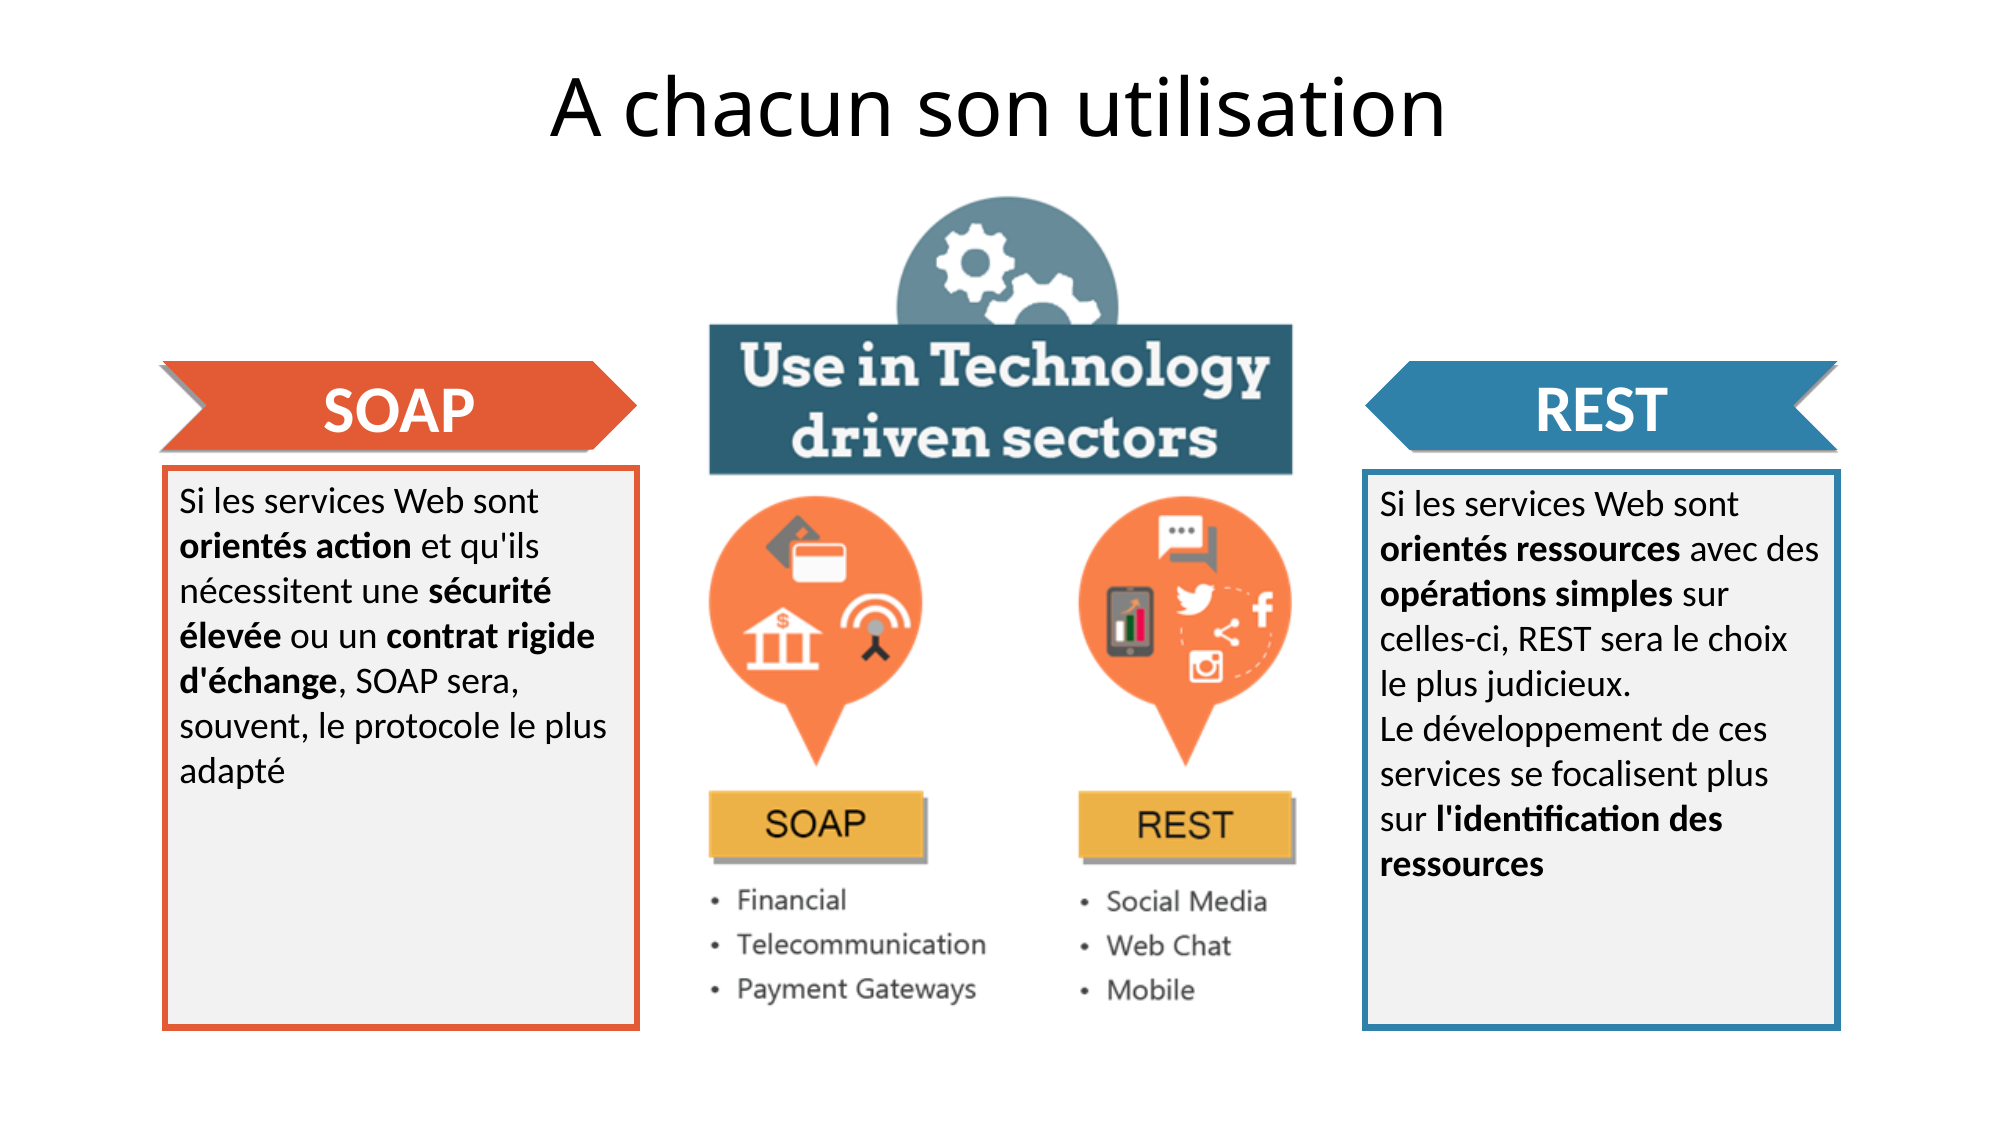

A chacun son utilisation
REST
Si les services Web sont orientés ressources avec des opérations simples sur celles-ci, REST sera le choix le plus judicieux.
Le développement de ces services se focalisent plus sur l'identification des ressources
SOAP
Si les services Web sont orientés action et qu'ils nécessitent une sécurité élevée ou un contrat rigide d'échange, SOAP sera, souvent, le protocole le plus adapté